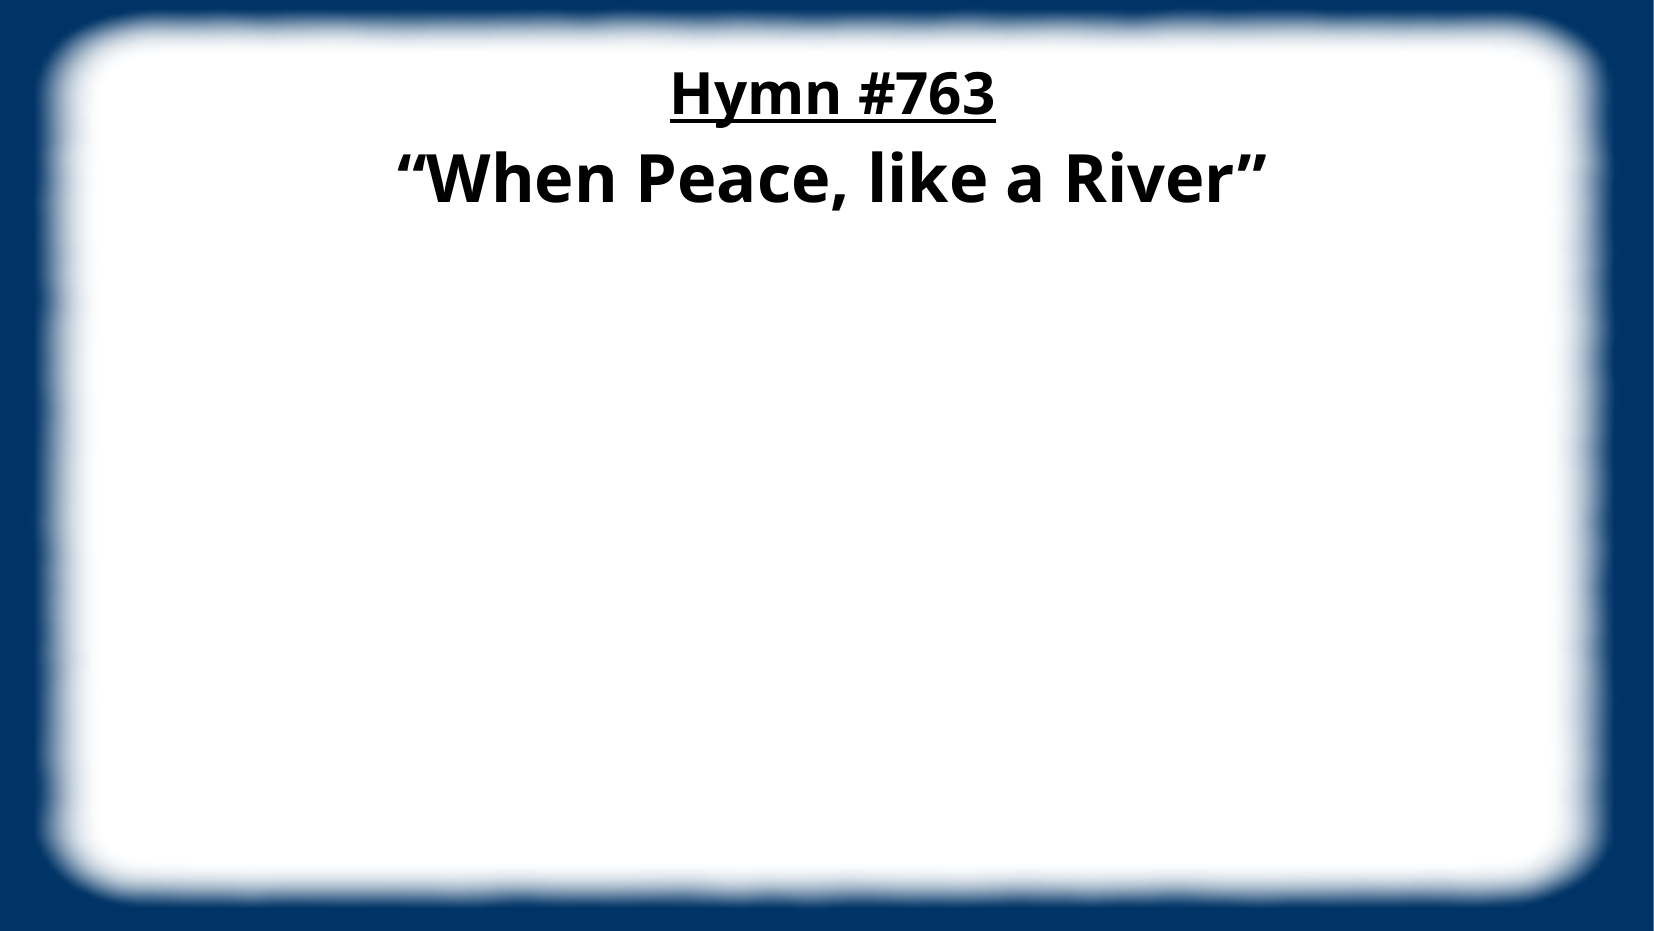

Hymn #763
“When Peace, like a River”